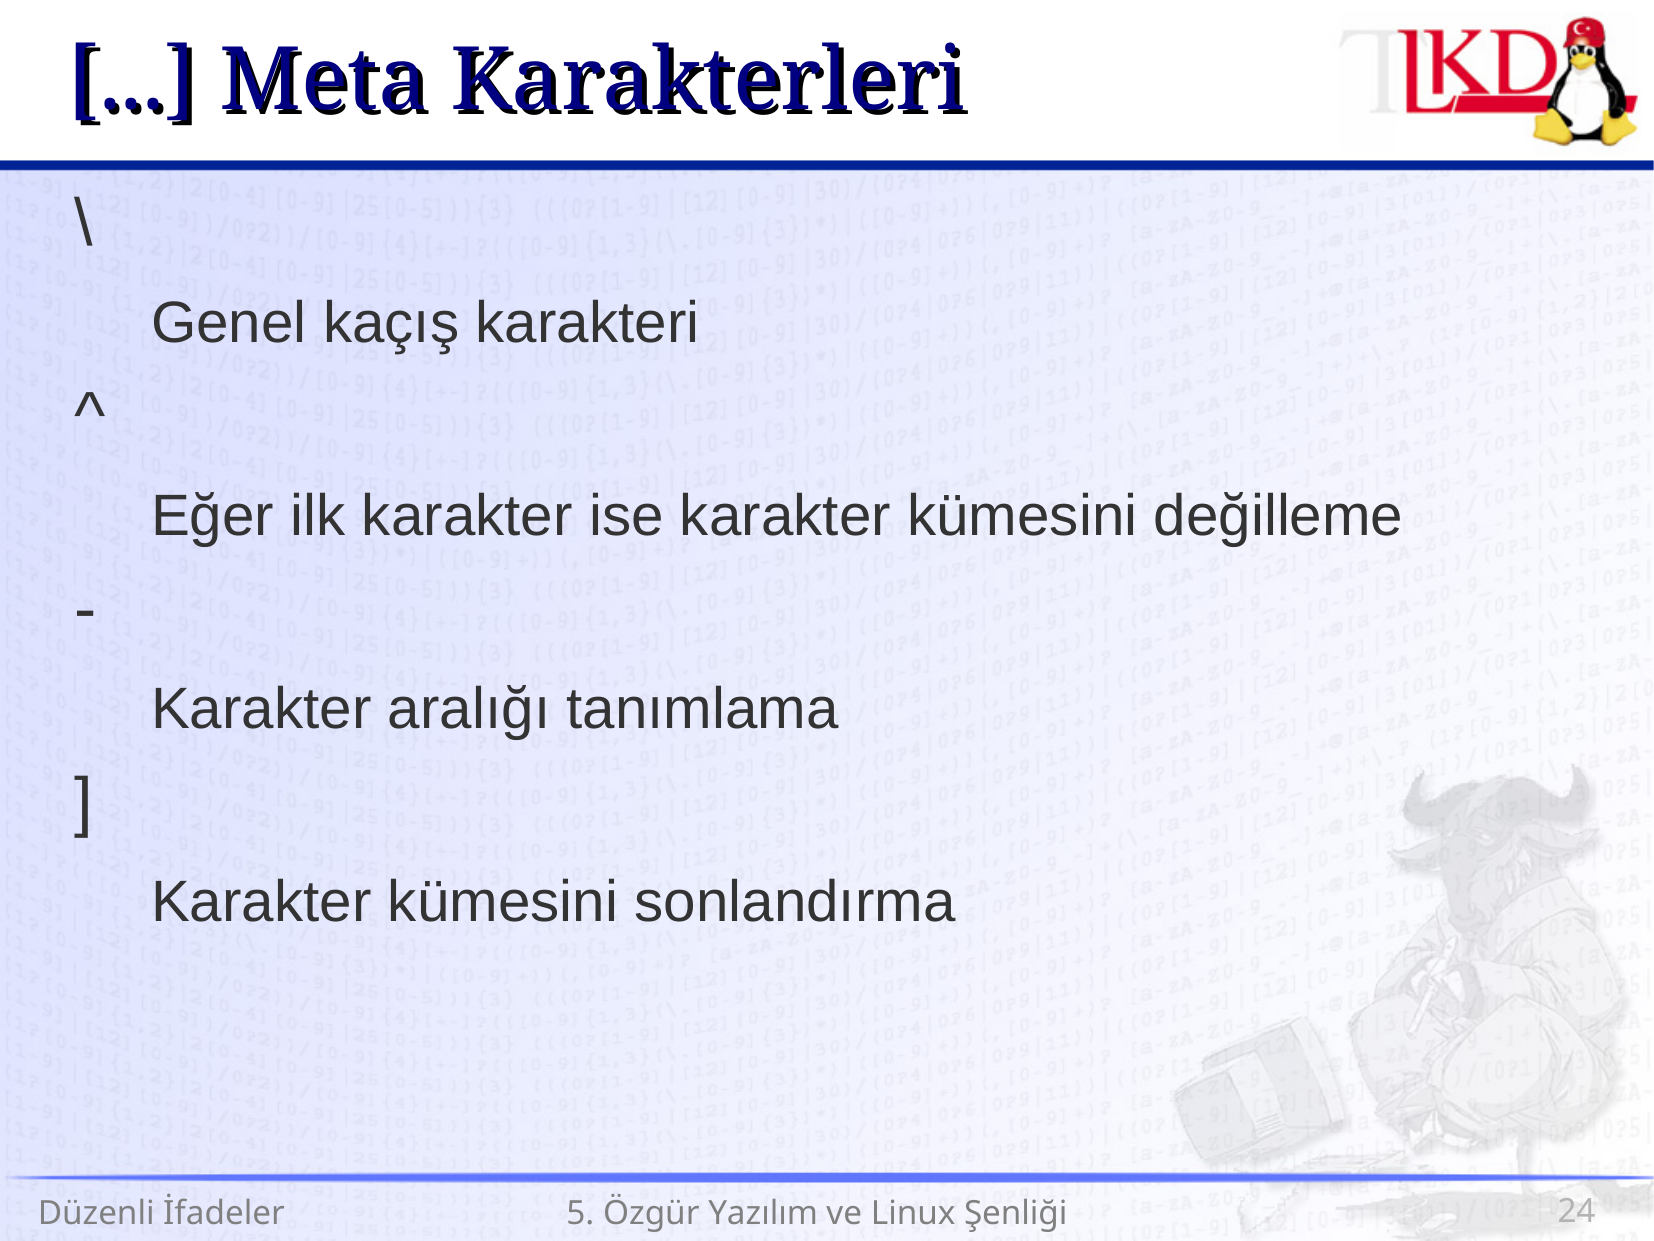

# [...] Meta Karakterleri
\
Genel kaçış karakteri
^
Eğer ilk karakter ise karakter kümesini değilleme
-
Karakter aralığı tanımlama
]
Karakter kümesini sonlandırma